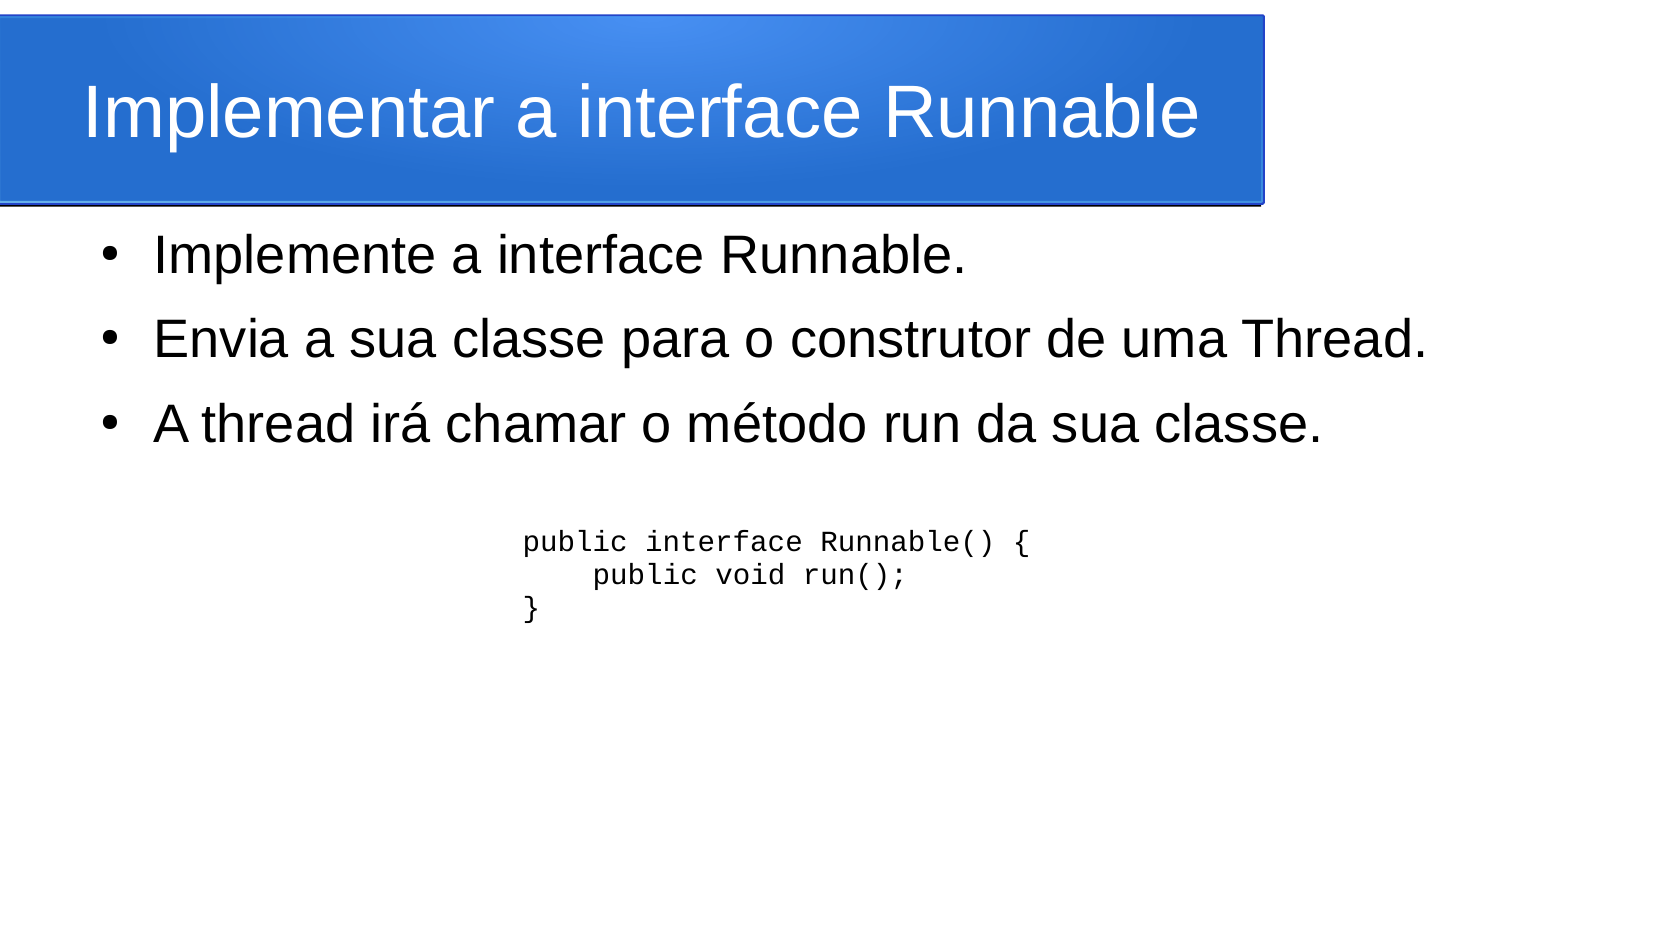

# Implementar a interface Runnable
Implemente a interface Runnable.
Envia a sua classe para o construtor de uma Thread.
A thread irá chamar o método run da sua classe.
public interface Runnable() {
 public void run();
}